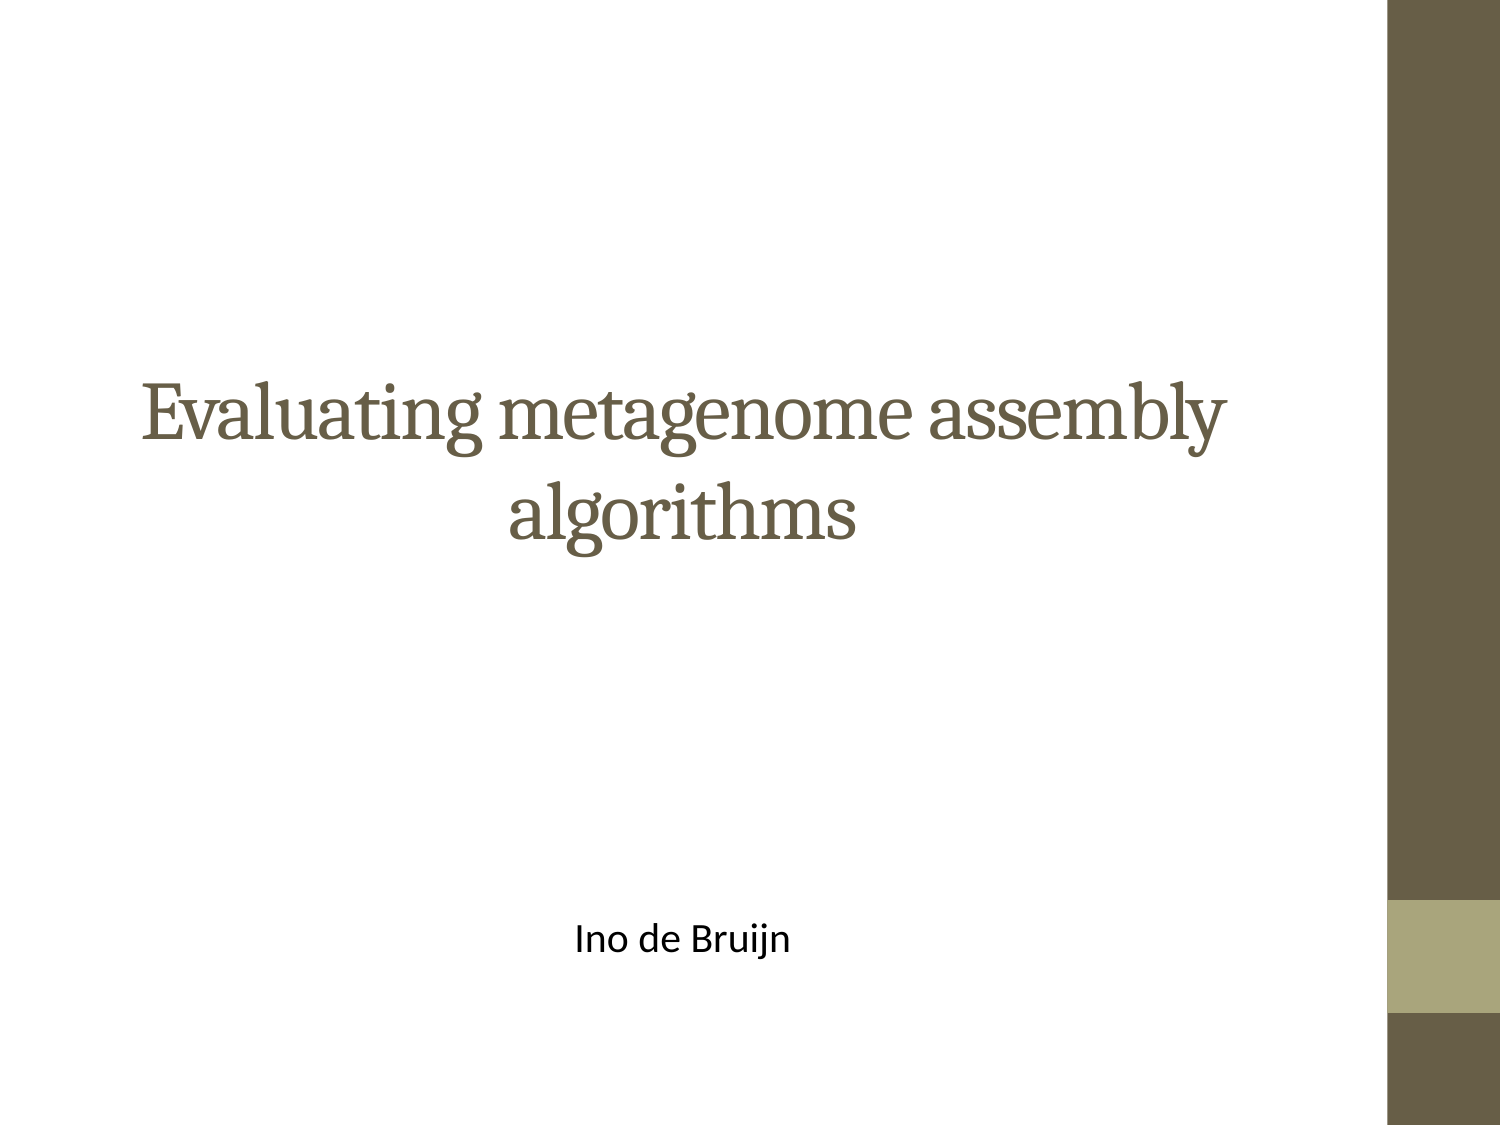

# Evaluating metagenome assembly algorithms
Ino de Bruijn